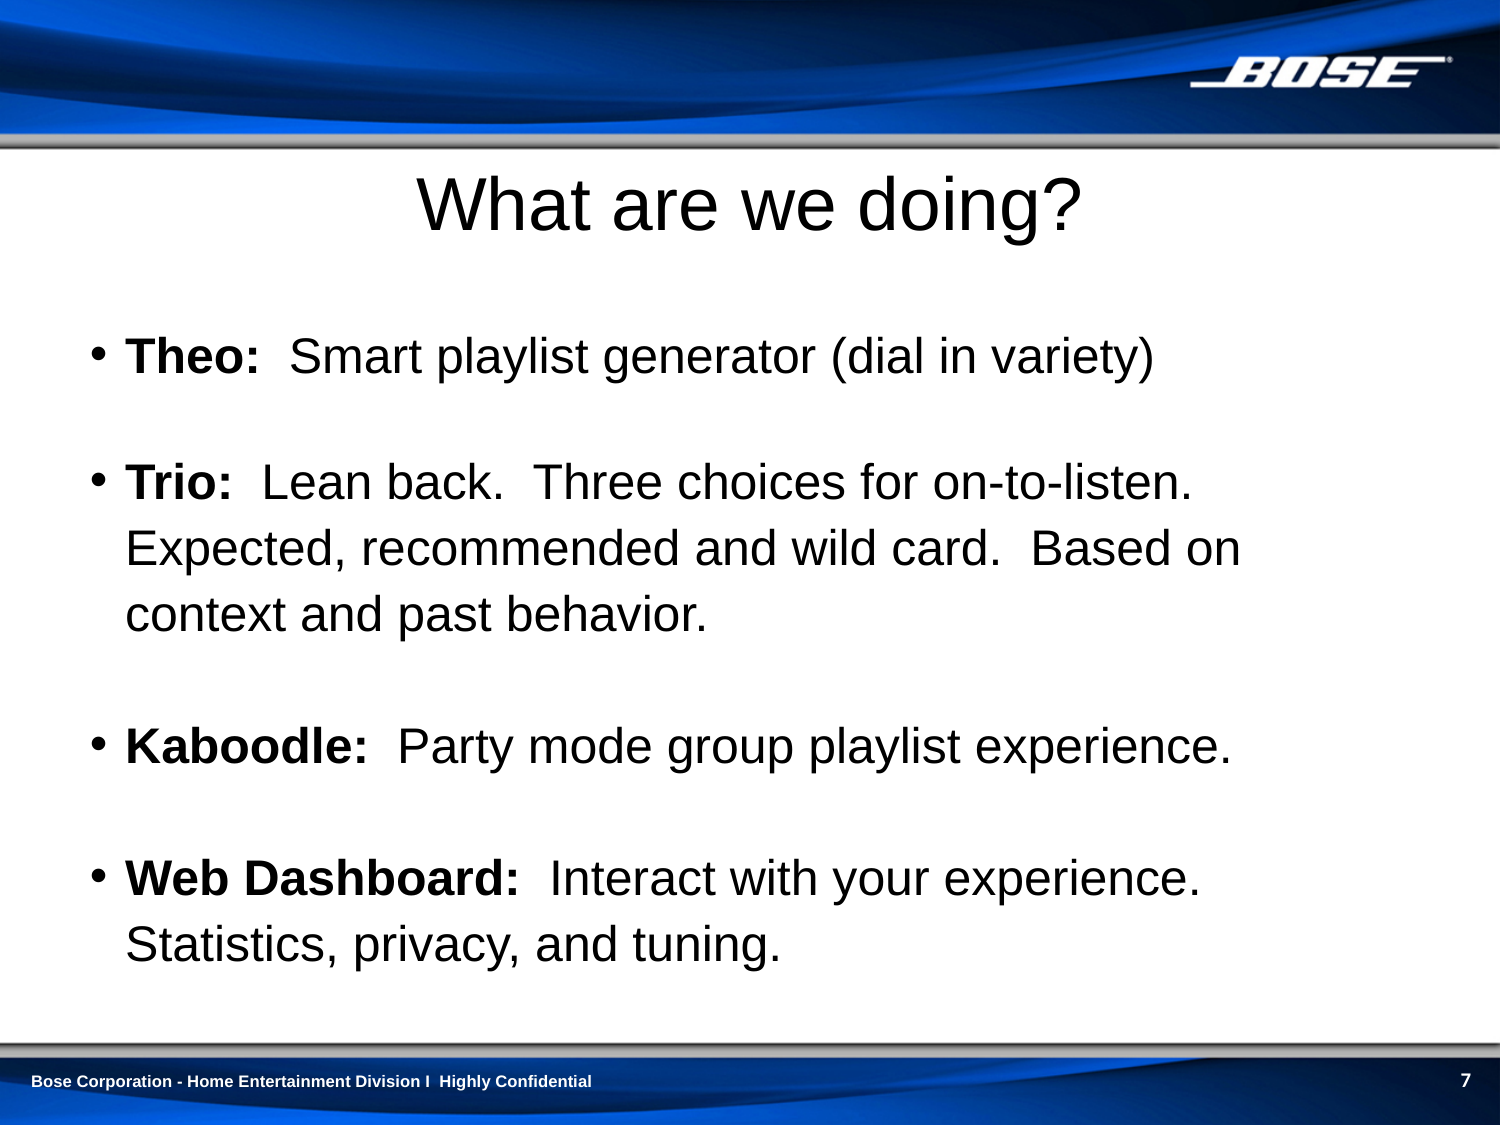

What are we doing?
Theo: Smart playlist generator (dial in variety)
Trio: Lean back. Three choices for on-to-listen. Expected, recommended and wild card. Based on context and past behavior.
Kaboodle: Party mode group playlist experience.
Web Dashboard: Interact with your experience. Statistics, privacy, and tuning.